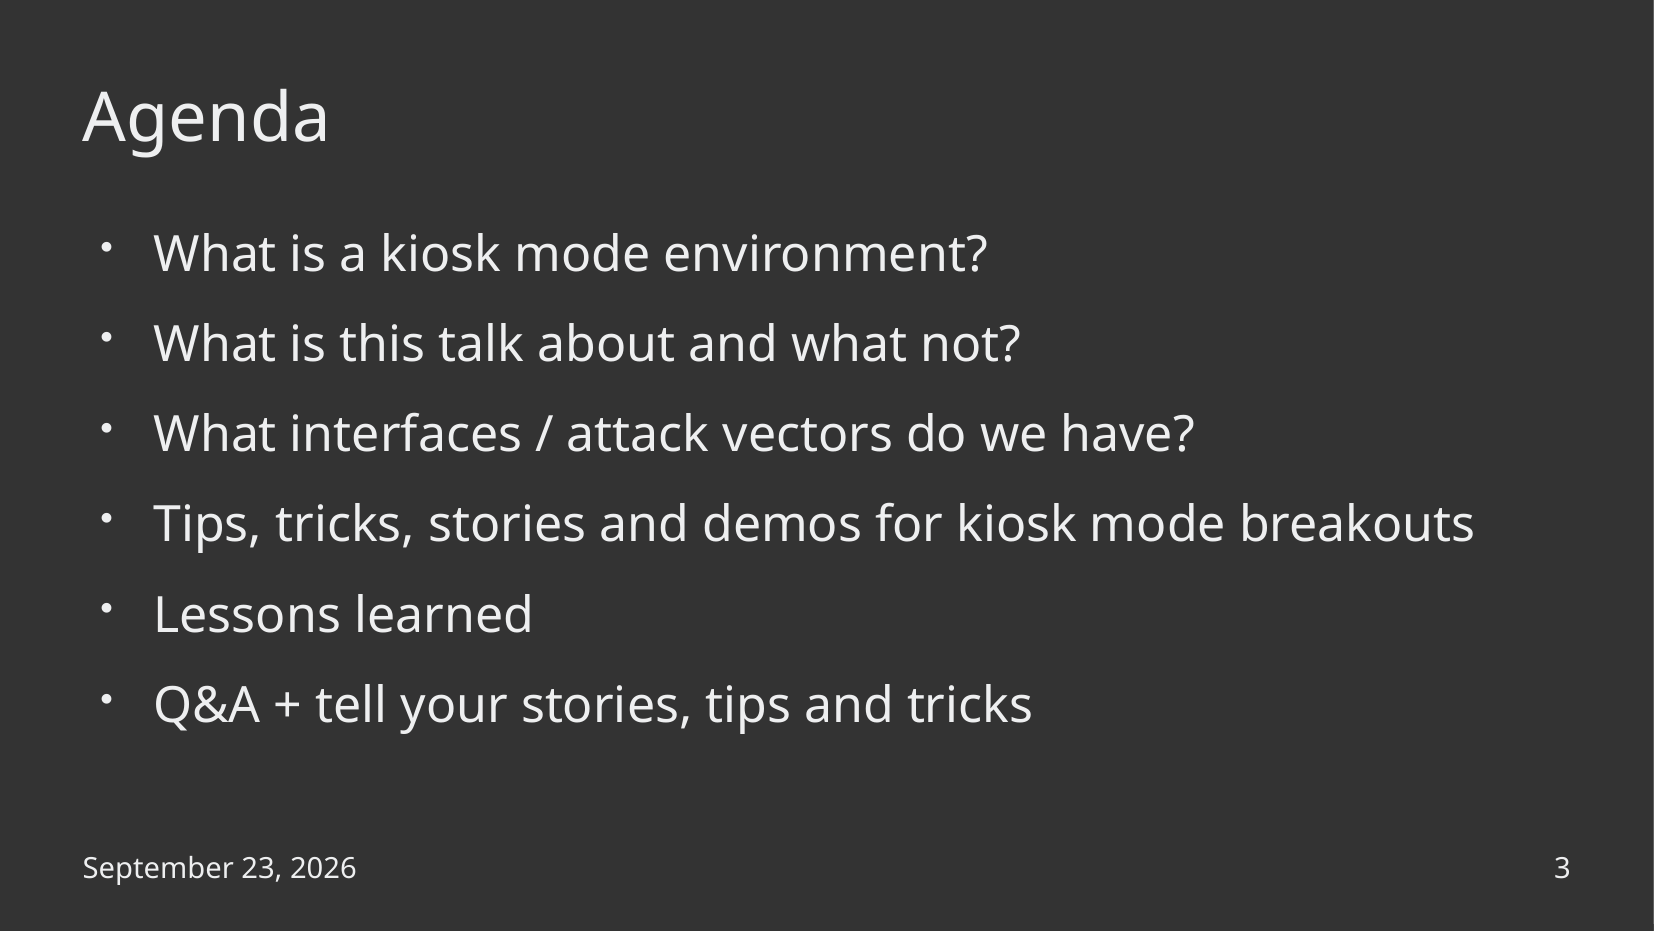

# Agenda
What is a kiosk mode environment?
What is this talk about and what not?
What interfaces / attack vectors do we have?
Tips, tricks, stories and demos for kiosk mode breakouts
Lessons learned
Q&A + tell your stories, tips and tricks
3